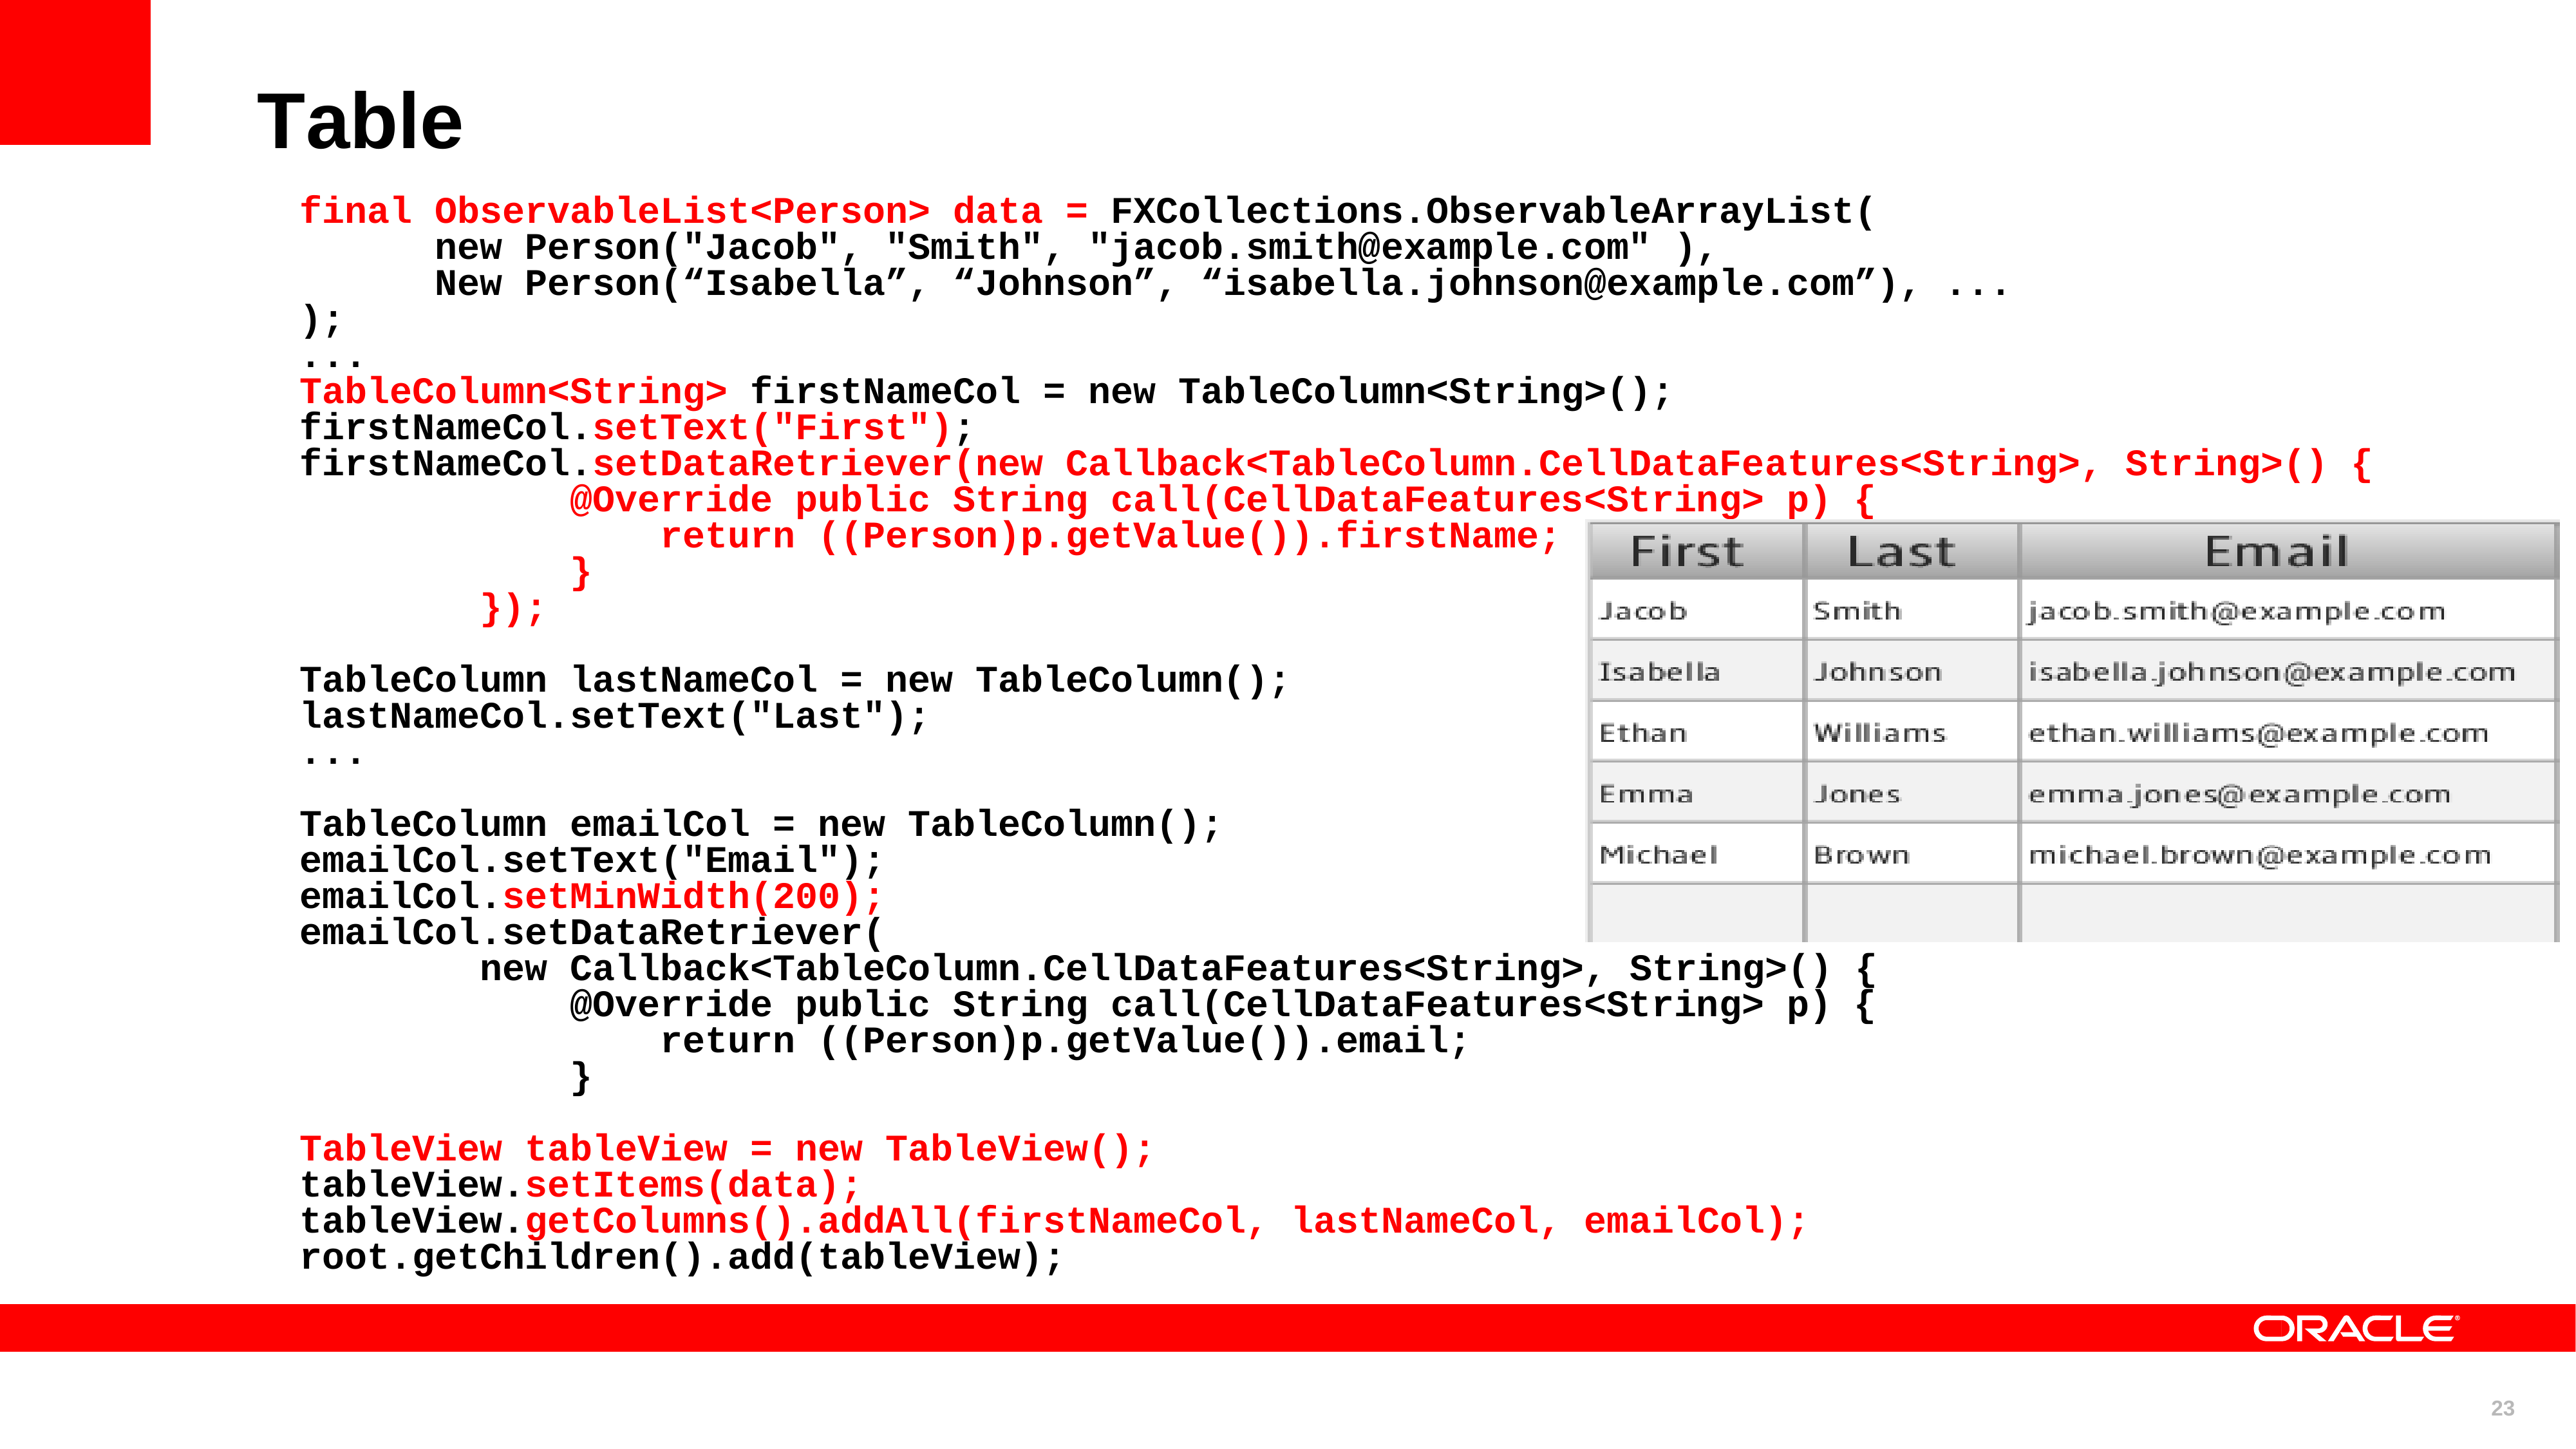

# Table
final ObservableList<Person> data = FXCollections.ObservableArrayList(
 new Person("Jacob", "Smith", "jacob.smith@example.com" ),
 New Person(“Isabella”, “Johnson”, “isabella.johnson@example.com”), ...
);
...
TableColumn<String> firstNameCol = new TableColumn<String>();
firstNameCol.setText("First");
firstNameCol.setDataRetriever(new Callback<TableColumn.CellDataFeatures<String>, String>() {
 @Override public String call(CellDataFeatures<String> p) {
 return ((Person)p.getValue()).firstName;
 }
 });
TableColumn lastNameCol = new TableColumn();
lastNameCol.setText("Last");
...
TableColumn emailCol = new TableColumn();
emailCol.setText("Email");
emailCol.setMinWidth(200);
emailCol.setDataRetriever(
 new Callback<TableColumn.CellDataFeatures<String>, String>() {
 @Override public String call(CellDataFeatures<String> p) {
 return ((Person)p.getValue()).email;
 }
TableView tableView = new TableView();
tableView.setItems(data);
tableView.getColumns().addAll(firstNameCol, lastNameCol, emailCol);
root.getChildren().add(tableView);